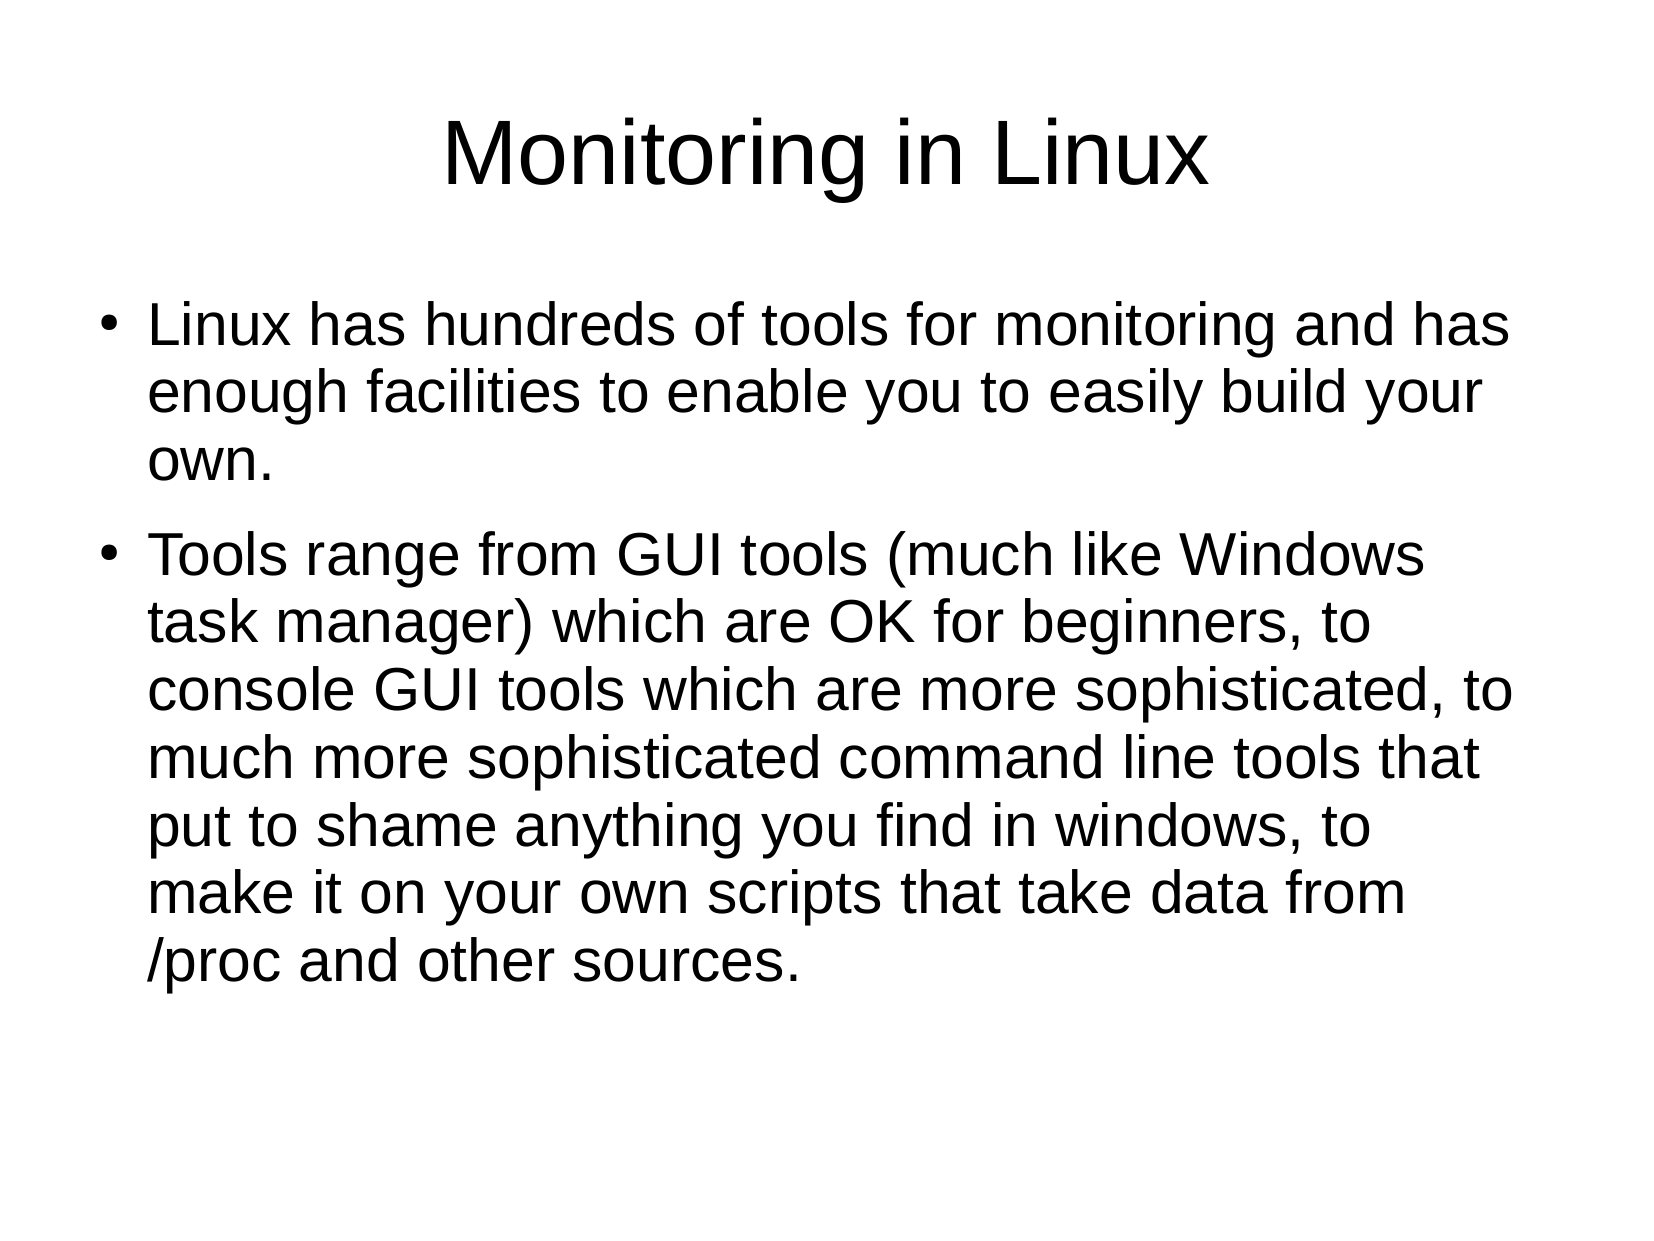

# Monitoring in Linux
Linux has hundreds of tools for monitoring and has enough facilities to enable you to easily build your own.
Tools range from GUI tools (much like Windows task manager) which are OK for beginners, to console GUI tools which are more sophisticated, to much more sophisticated command line tools that put to shame anything you find in windows, to make it on your own scripts that take data from /proc and other sources.